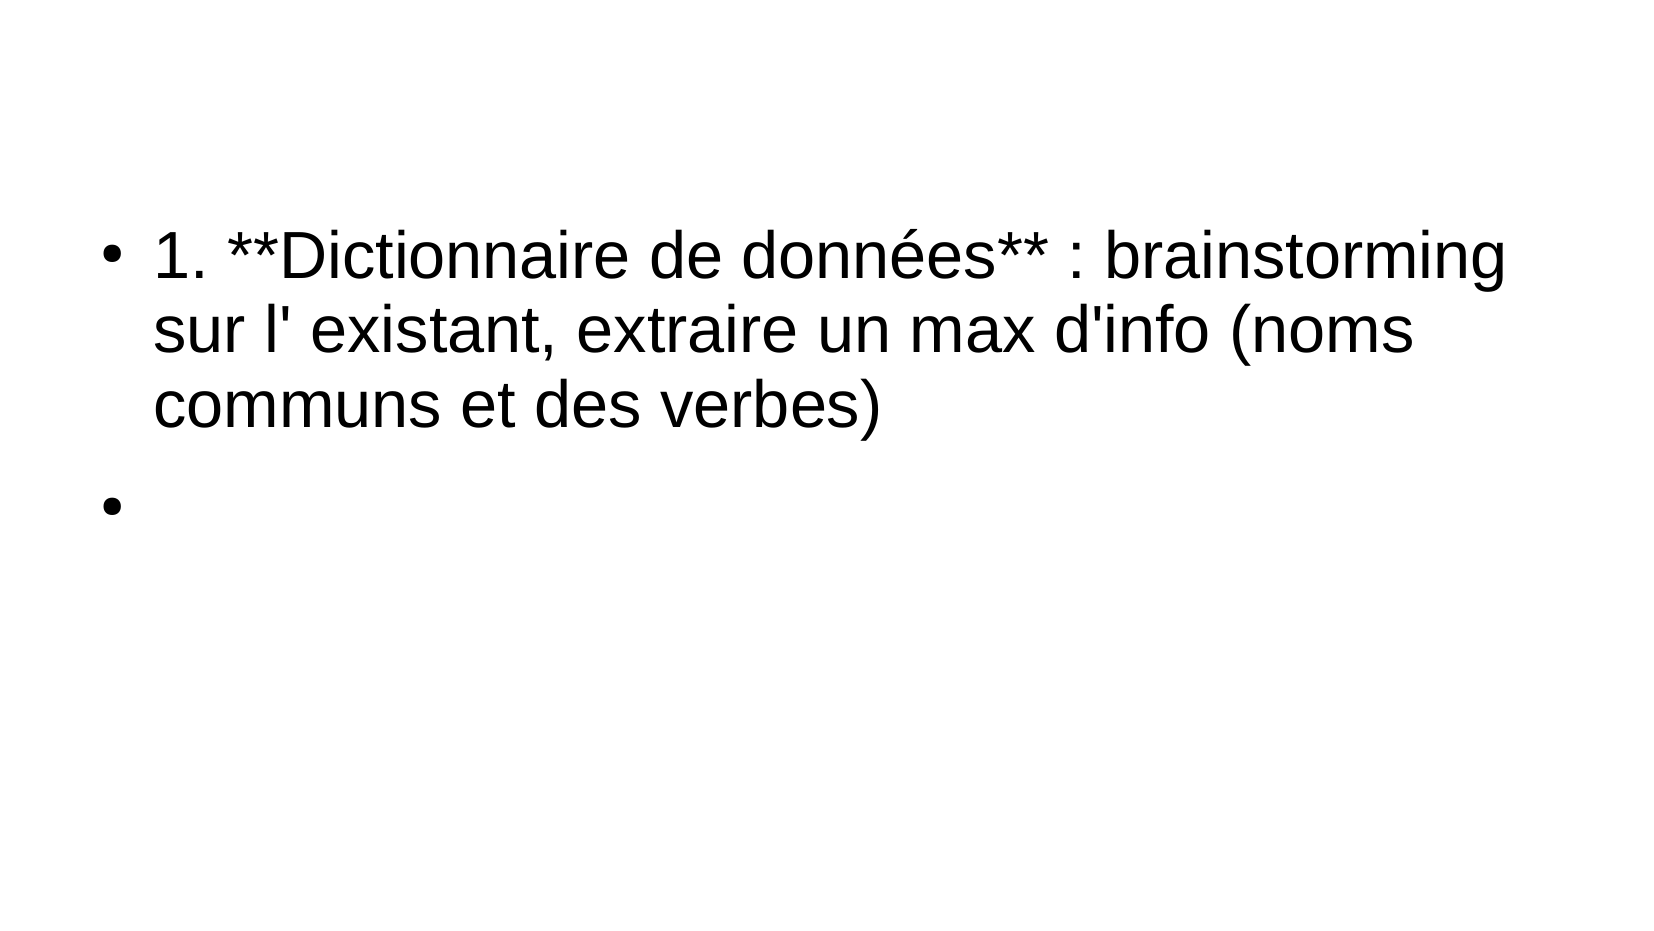

#
1. **Dictionnaire de données** : brainstorming sur l' existant, extraire un max d'info (noms communs et des verbes)